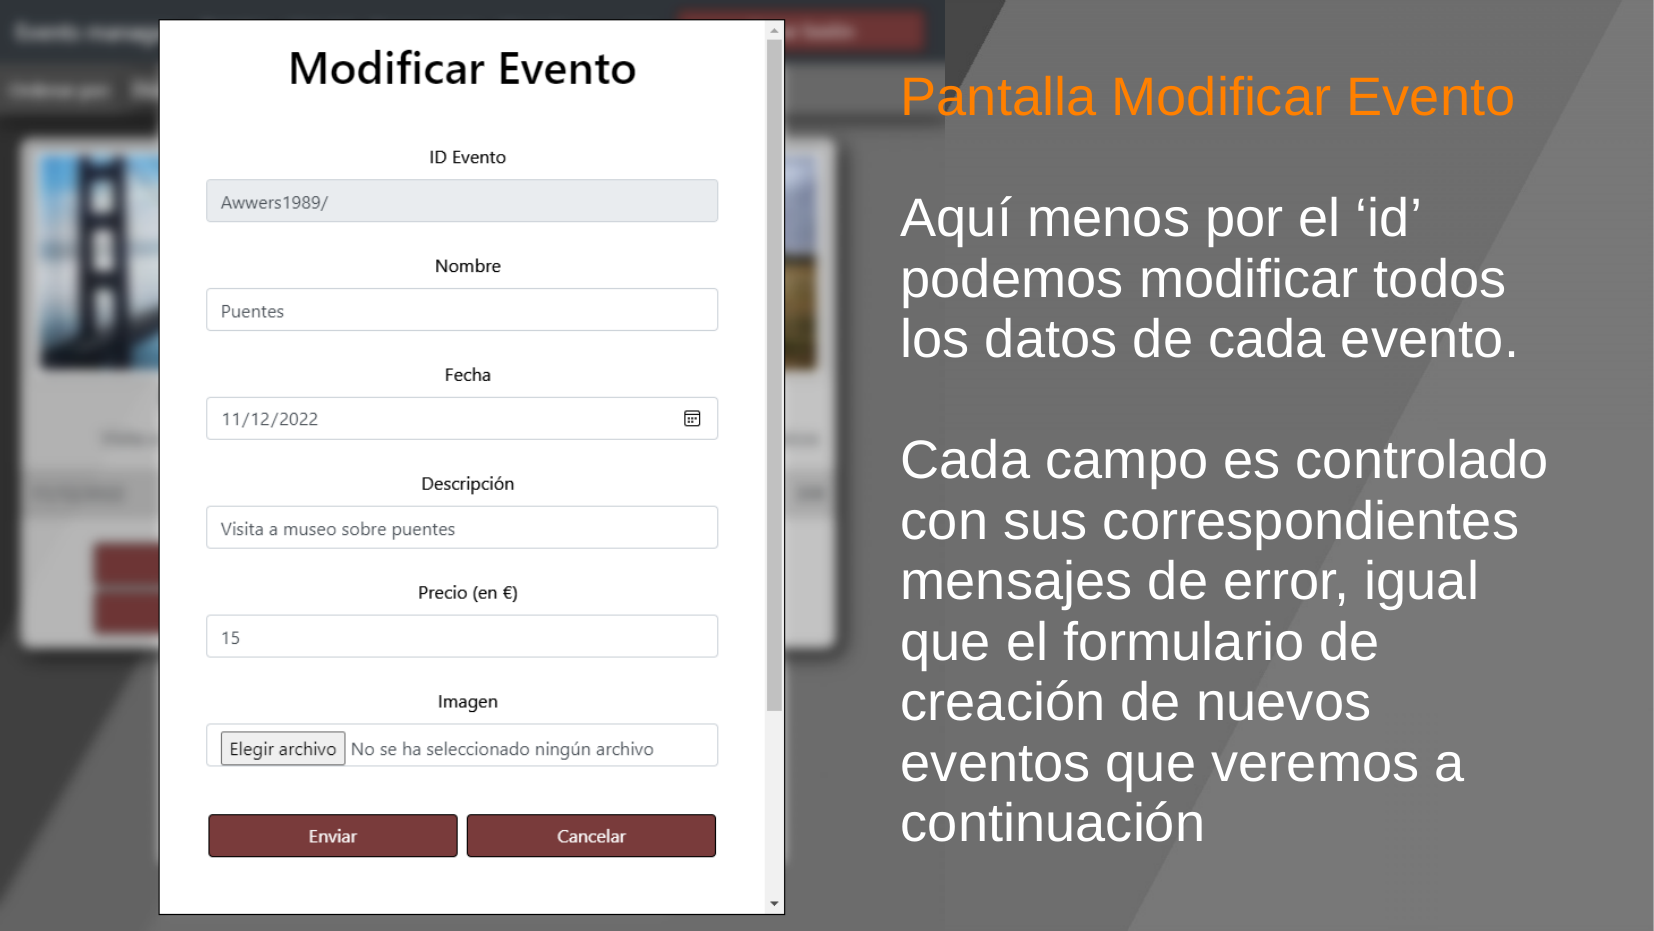

Pantalla Modificar Evento
Aquí menos por el ‘id’ podemos modificar todos los datos de cada evento.
Cada campo es controlado con sus correspondientes mensajes de error, igual que el formulario de creación de nuevos eventos que veremos a continuación